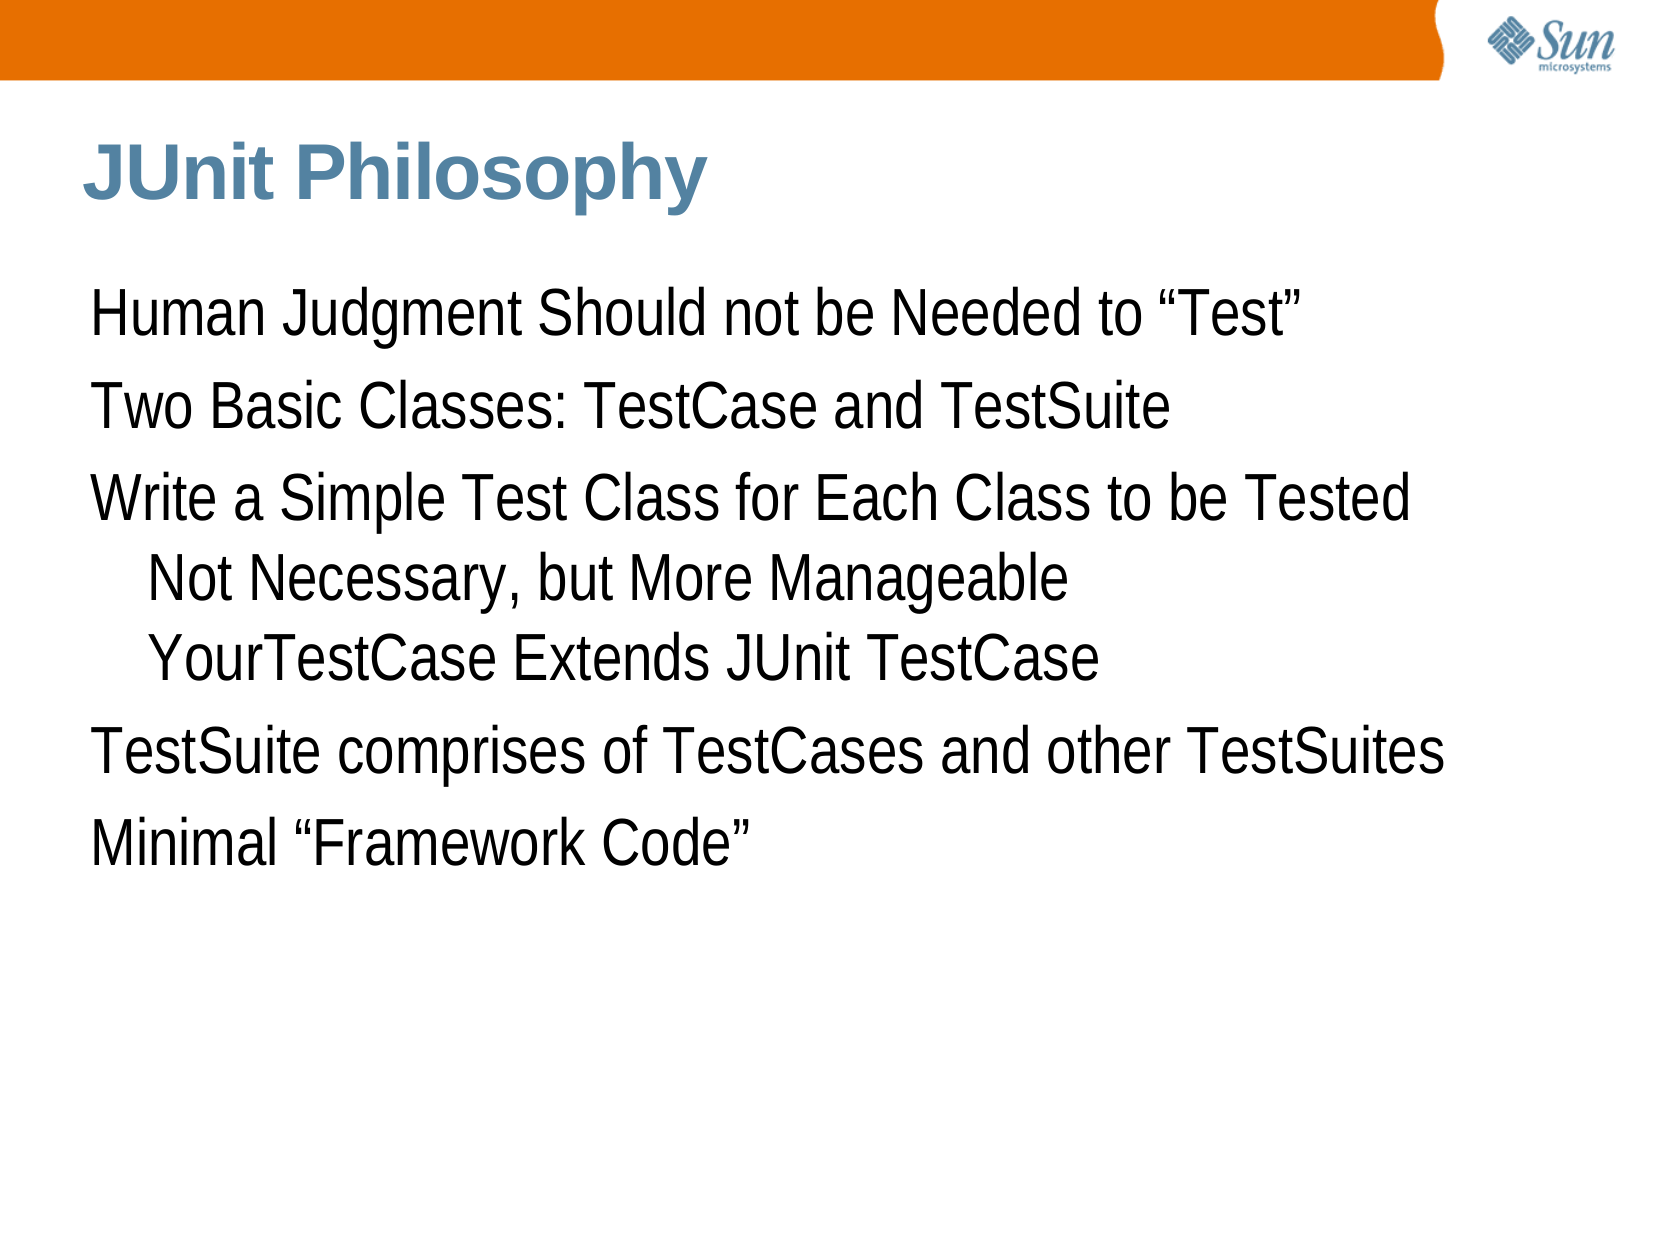

# JUnit Philosophy
Human Judgment Should not be Needed to “Test”
Two Basic Classes: TestCase and TestSuite
Write a Simple Test Class for Each Class to be Tested
Not Necessary, but More Manageable
YourTestCase Extends JUnit TestCase
TestSuite comprises of TestCases and other TestSuites
Minimal “Framework Code”